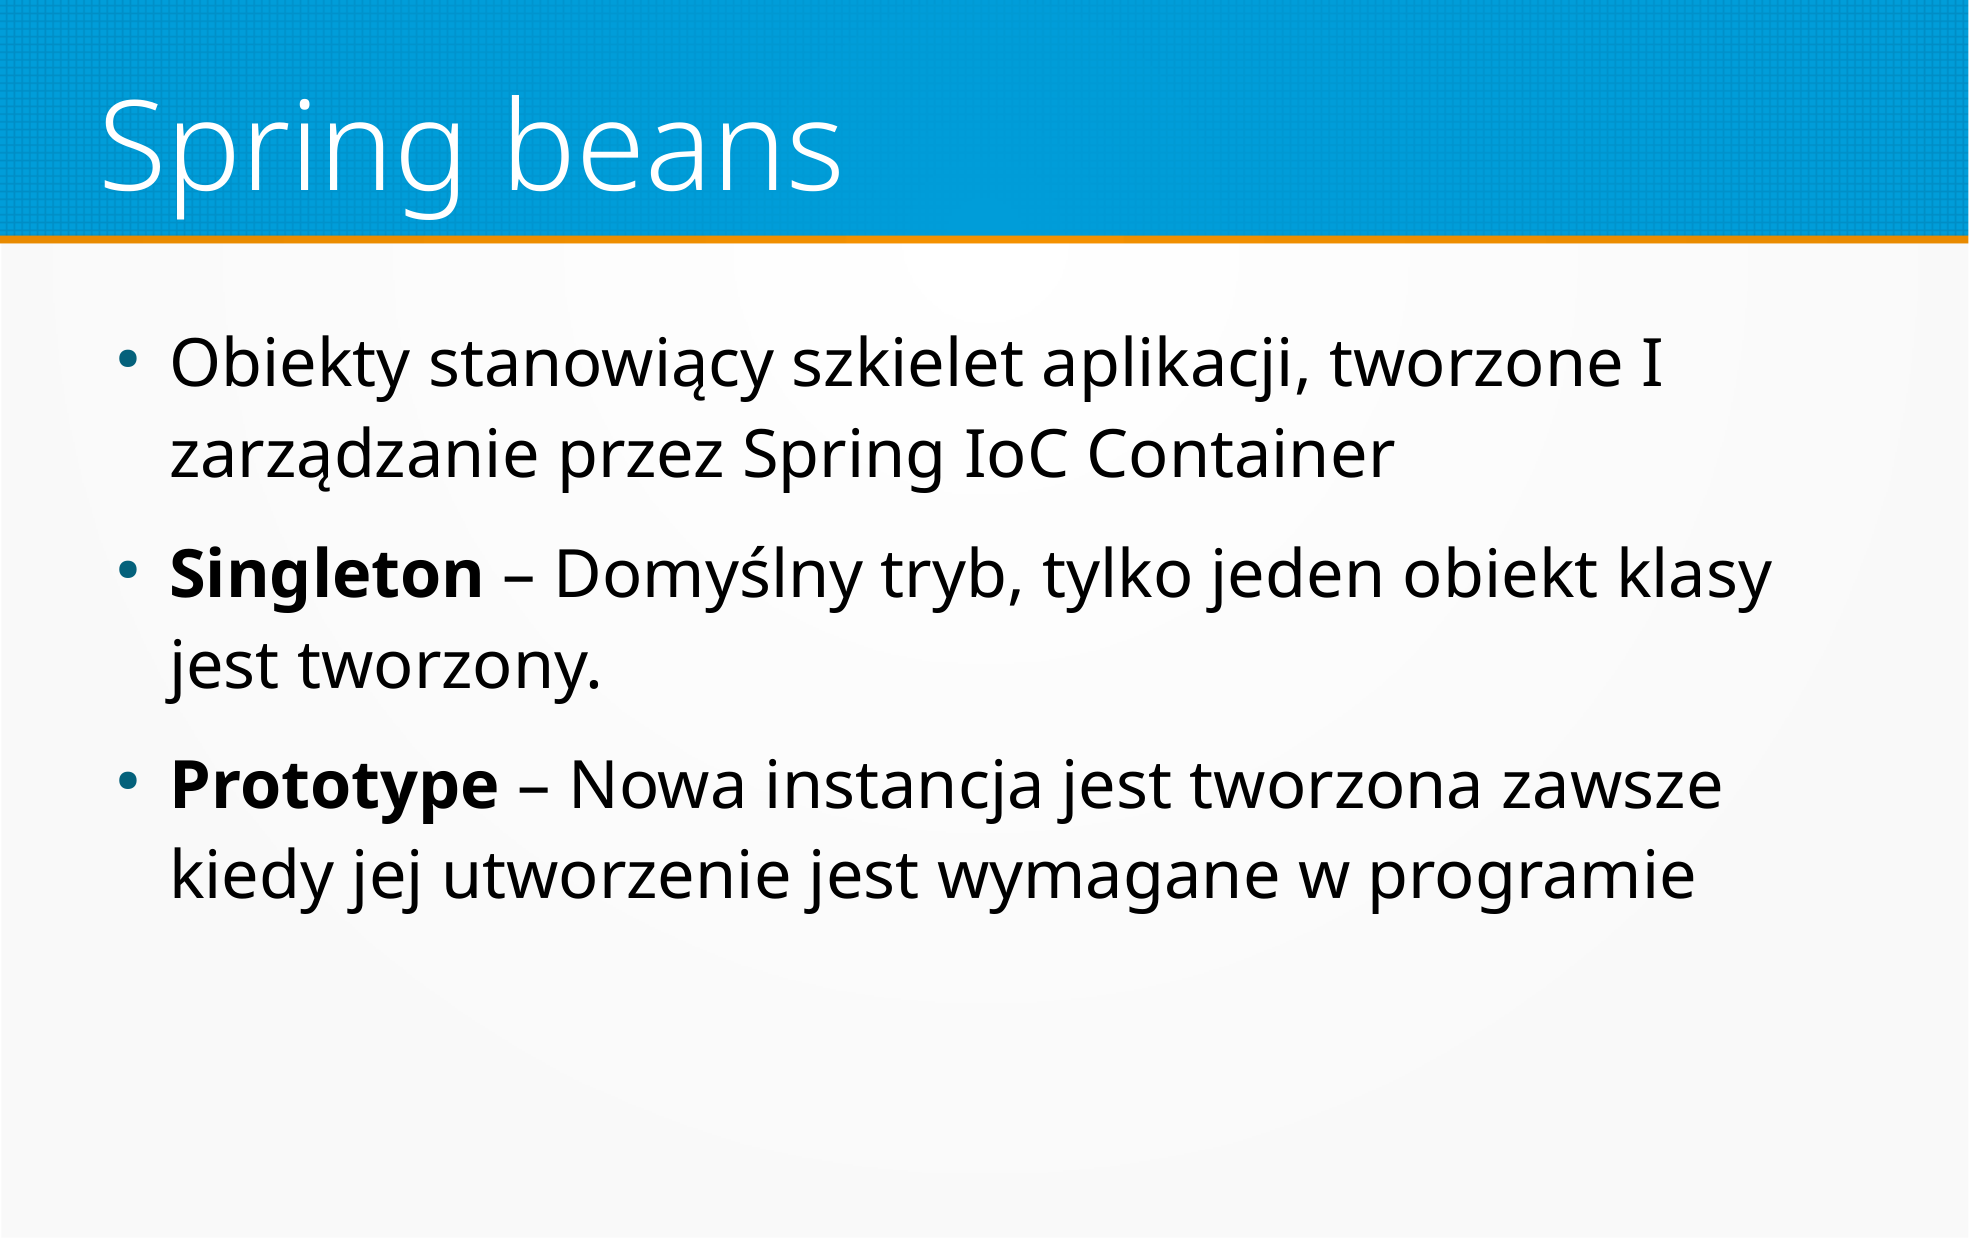

# Spring beans
Obiekty stanowiący szkielet aplikacji, tworzone I zarządzanie przez Spring IoC Container
Singleton – Domyślny tryb, tylko jeden obiekt klasy jest tworzony.
Prototype – Nowa instancja jest tworzona zawsze kiedy jej utworzenie jest wymagane w programie